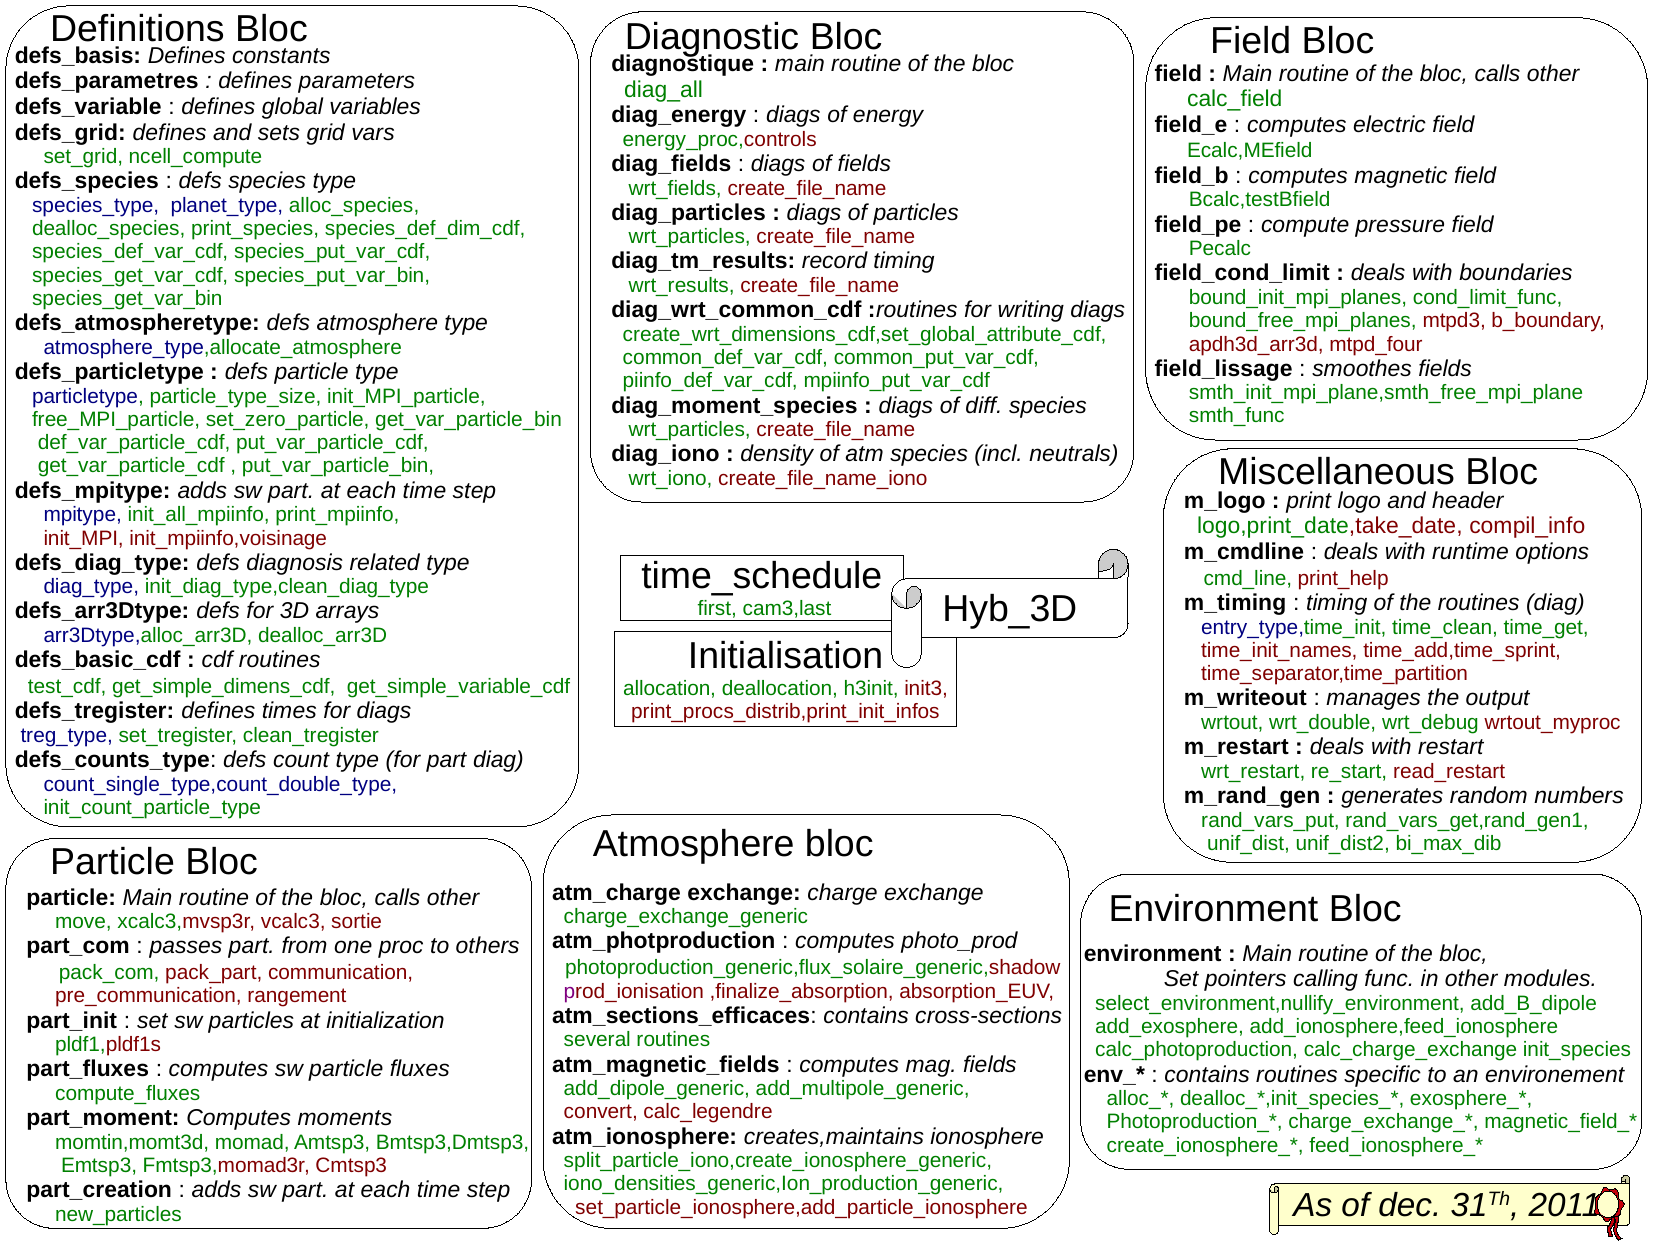

Definitions Bloc
Diagnostic Bloc
Field Bloc
defs_basis: Defines constants
defs_parametres : defines parameters
defs_variable : defines global variables
defs_grid: defines and sets grid vars
 set_grid, ncell_compute
defs_species : defs species type
 species_type, planet_type, alloc_species,
 dealloc_species, print_species, species_def_dim_cdf,
 species_def_var_cdf, species_put_var_cdf,
 species_get_var_cdf, species_put_var_bin,
 species_get_var_bin
defs_atmospheretype: defs atmosphere type
 atmosphere_type,allocate_atmosphere
defs_particletype : defs particle type
 particletype, particle_type_size, init_MPI_particle,
 free_MPI_particle, set_zero_particle, get_var_particle_bin
 def_var_particle_cdf, put_var_particle_cdf,
 get_var_particle_cdf , put_var_particle_bin,
defs_mpitype: adds sw part. at each time step
 mpitype, init_all_mpiinfo, print_mpiinfo,
 init_MPI, init_mpiinfo,voisinage
defs_diag_type: defs diagnosis related type
 diag_type, init_diag_type,clean_diag_type
defs_arr3Dtype: defs for 3D arrays
 arr3Dtype,alloc_arr3D, dealloc_arr3D
defs_basic_cdf : cdf routines
 test_cdf, get_simple_dimens_cdf, get_simple_variable_cdf
defs_tregister: defines times for diags
 treg_type, set_tregister, clean_tregister
defs_counts_type: defs count type (for part diag)
 count_single_type,count_double_type,
 init_count_particle_type
diagnostique : main routine of the bloc
 diag_all
diag_energy : diags of energy
 energy_proc,controls
diag_fields : diags of fields
 wrt_fields, create_file_name
diag_particles : diags of particles
 wrt_particles, create_file_name
diag_tm_results: record timing
 wrt_results, create_file_name
diag_wrt_common_cdf :routines for writing diags
 create_wrt_dimensions_cdf,set_global_attribute_cdf,
 common_def_var_cdf, common_put_var_cdf,
 piinfo_def_var_cdf, mpiinfo_put_var_cdf
diag_moment_species : diags of diff. species
 wrt_particles, create_file_name
diag_iono : density of atm species (incl. neutrals)
 wrt_iono, create_file_name_iono
field : Main routine of the bloc, calls other
 calc_field
field_e : computes electric field
 Ecalc,MEfield
field_b : computes magnetic field
 Bcalc,testBfield
field_pe : compute pressure field
 Pecalc
field_cond_limit : deals with boundaries
 bound_init_mpi_planes, cond_limit_func,
 bound_free_mpi_planes, mtpd3, b_boundary,
 apdh3d_arr3d, mtpd_four
field_lissage : smoothes fields
 smth_init_mpi_plane,smth_free_mpi_plane
 smth_func
 Miscellaneous Bloc
m_logo : print logo and header
 logo,print_date,take_date, compil_info
m_cmdline : deals with runtime options
 cmd_line, print_help
m_timing : timing of the routines (diag)
 entry_type,time_init, time_clean, time_get,
 time_init_names, time_add,time_sprint,
 time_separator,time_partition
m_writeout : manages the output
 wrtout, wrt_double, wrt_debug wrtout_myproc
m_restart : deals with restart
 wrt_restart, re_start, read_restart
m_rand_gen : generates random numbers
 rand_vars_put, rand_vars_get,rand_gen1,
 unif_dist, unif_dist2, bi_max_dib
Hyb_3D
time_schedule
 first, cam3,last
Initialisation
allocation, deallocation, h3init, init3,
 print_procs_distrib,print_init_infos
Atmosphere bloc
atm_charge exchange: charge exchange
 charge_exchange_generic
atm_photproduction : computes photo_prod
 photoproduction_generic,flux_solaire_generic,shadow
 prod_ionisation ,finalize_absorption, absorption_EUV,
atm_sections_efficaces: contains cross-sections
 several routines
atm_magnetic_fields : computes mag. fields
 add_dipole_generic, add_multipole_generic,
 convert, calc_legendre
atm_ionosphere: creates,maintains ionosphere
 split_particle_iono,create_ionosphere_generic,
 iono_densities_generic,Ion_production_generic,
 set_particle_ionosphere,add_particle_ionosphere
Particle Bloc
particle: Main routine of the bloc, calls other
 move, xcalc3,mvsp3r, vcalc3, sortie
part_com : passes part. from one proc to others
 pack_com, pack_part, communication,
 pre_communication, rangement
part_init : set sw particles at initialization
 pldf1,pldf1s
part_fluxes : computes sw particle fluxes
 compute_fluxes
part_moment: Computes moments
 momtin,momt3d, momad, Amtsp3, Bmtsp3,Dmtsp3,
 Emtsp3, Fmtsp3,momad3r, Cmtsp3
part_creation : adds sw part. at each time step
 new_particles
Environment Bloc
environment : Main routine of the bloc,
	 Set pointers calling func. in other modules.
 select_environment,nullify_environment, add_B_dipole
 add_exosphere, add_ionosphere,feed_ionosphere
 calc_photoproduction, calc_charge_exchange init_species
env_* : contains routines specific to an environement
 alloc_*, dealloc_*,init_species_*, exosphere_*,
 Photoproduction_*, charge_exchange_*, magnetic_field_*
 create_ionosphere_*, feed_ionosphere_*
As of dec. 31Th, 2011